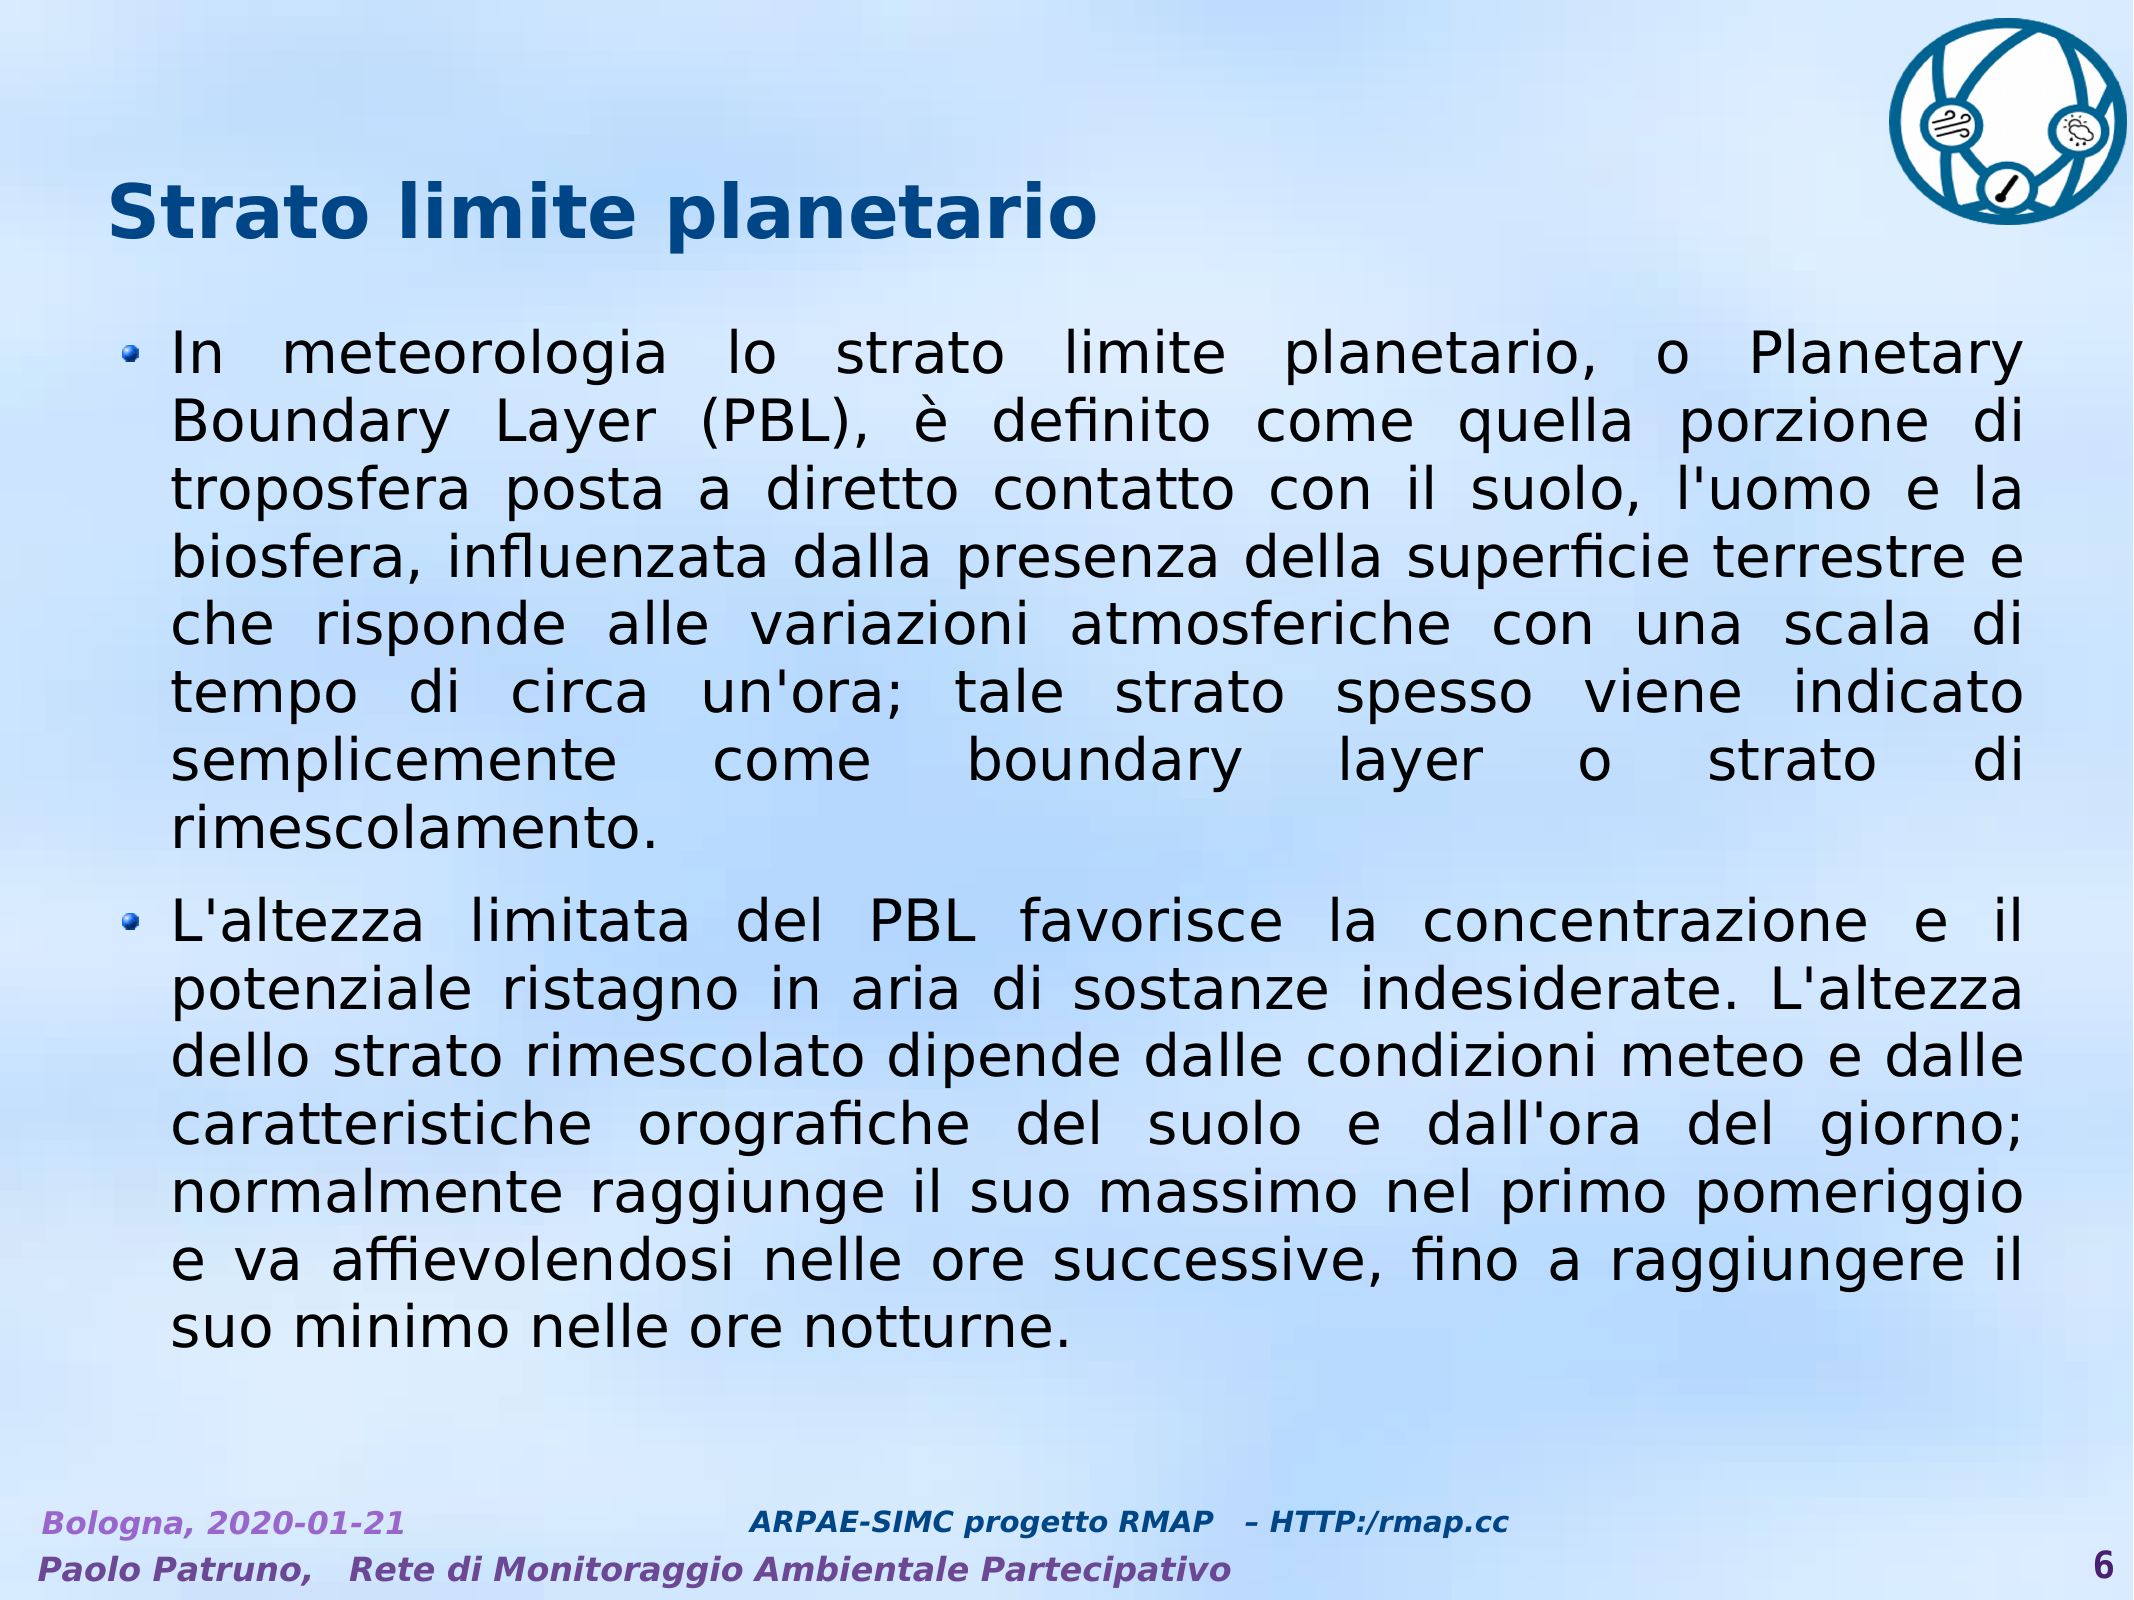

# Strato limite planetario
In meteorologia lo strato limite planetario, o Planetary Boundary Layer (PBL), è definito come quella porzione di troposfera posta a diretto contatto con il suolo, l'uomo e la biosfera, influenzata dalla presenza della superficie terrestre e che risponde alle variazioni atmosferiche con una scala di tempo di circa un'ora; tale strato spesso viene indicato semplicemente come boundary layer o strato di rimescolamento.
L'altezza limitata del PBL favorisce la concentrazione e il potenziale ristagno in aria di sostanze indesiderate. L'altezza dello strato rimescolato dipende dalle condizioni meteo e dalle caratteristiche orografiche del suolo e dall'ora del giorno; normalmente raggiunge il suo massimo nel primo pomeriggio e va affievolendosi nelle ore successive, fino a raggiungere il suo minimo nelle ore notturne.